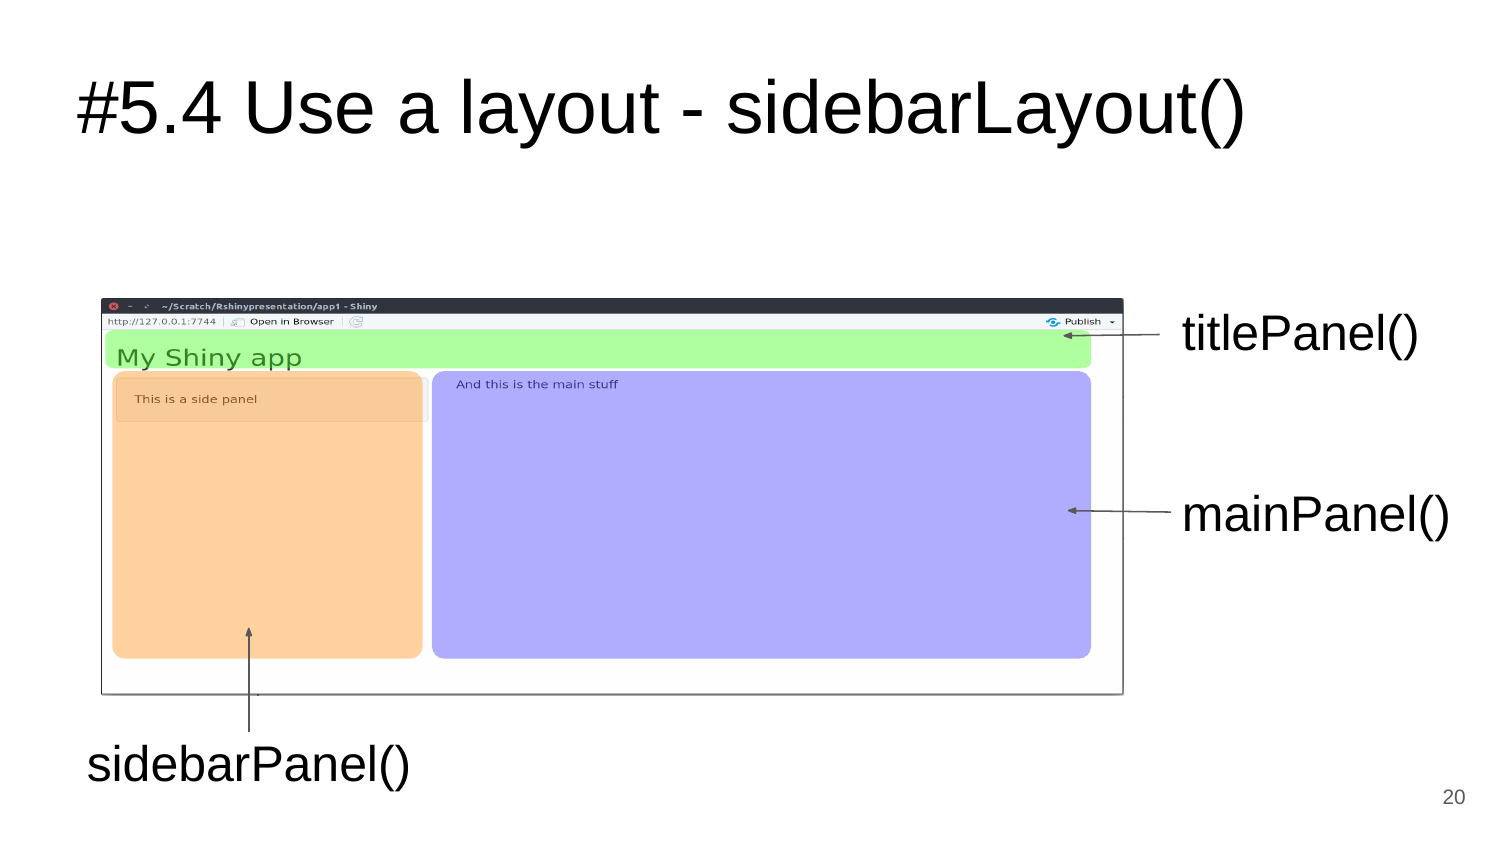

# #5.4 Use a layout - sidebarLayout()
titlePanel()
mainPanel()
sidebarPanel()